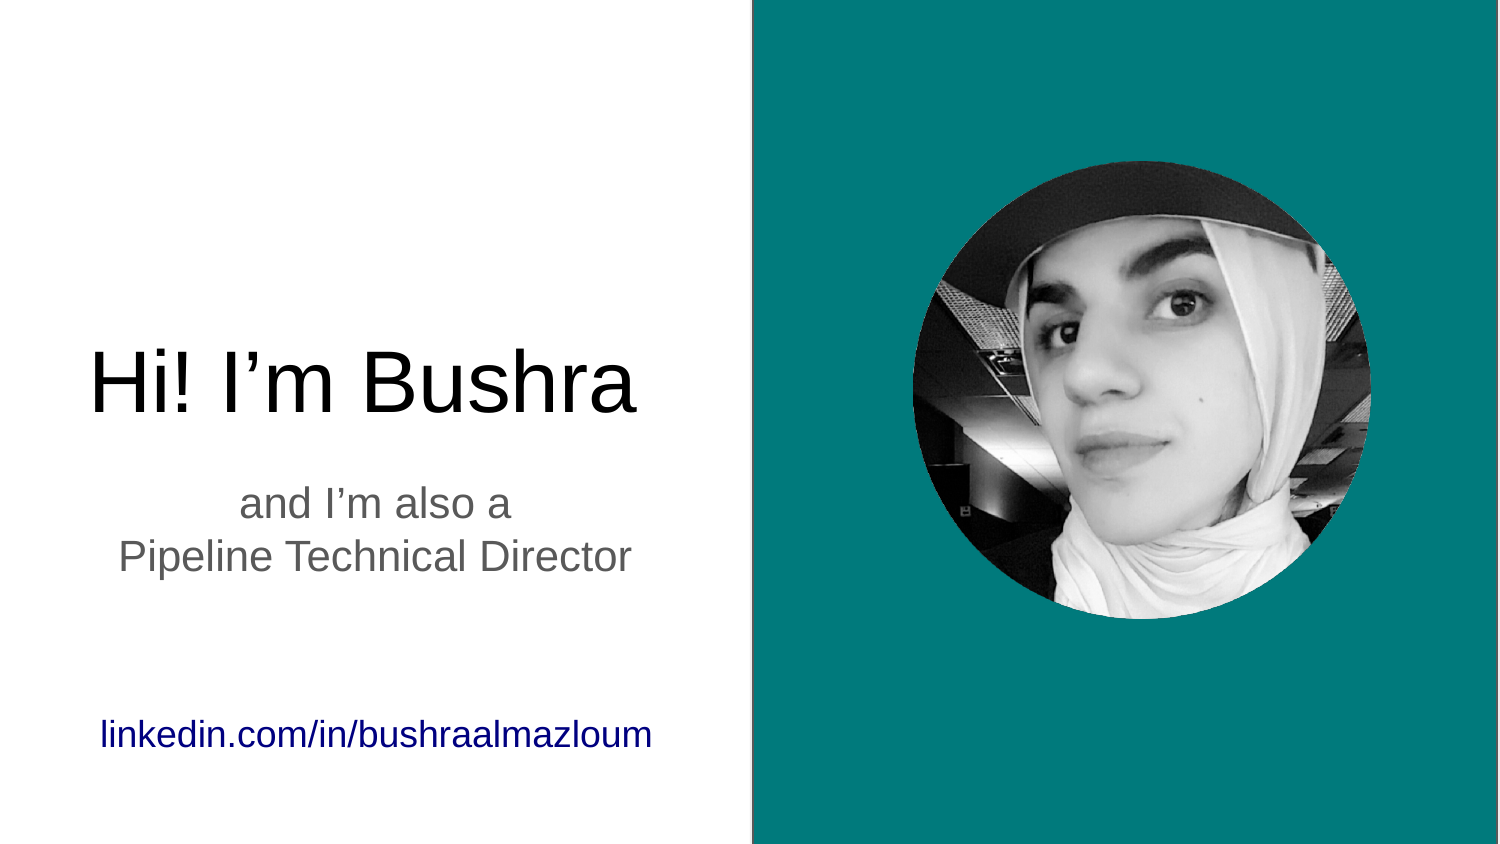

# Hi! I’m Bushra
and I’m also a
Pipeline Technical Director
linkedin.com/in/bushraalmazloum